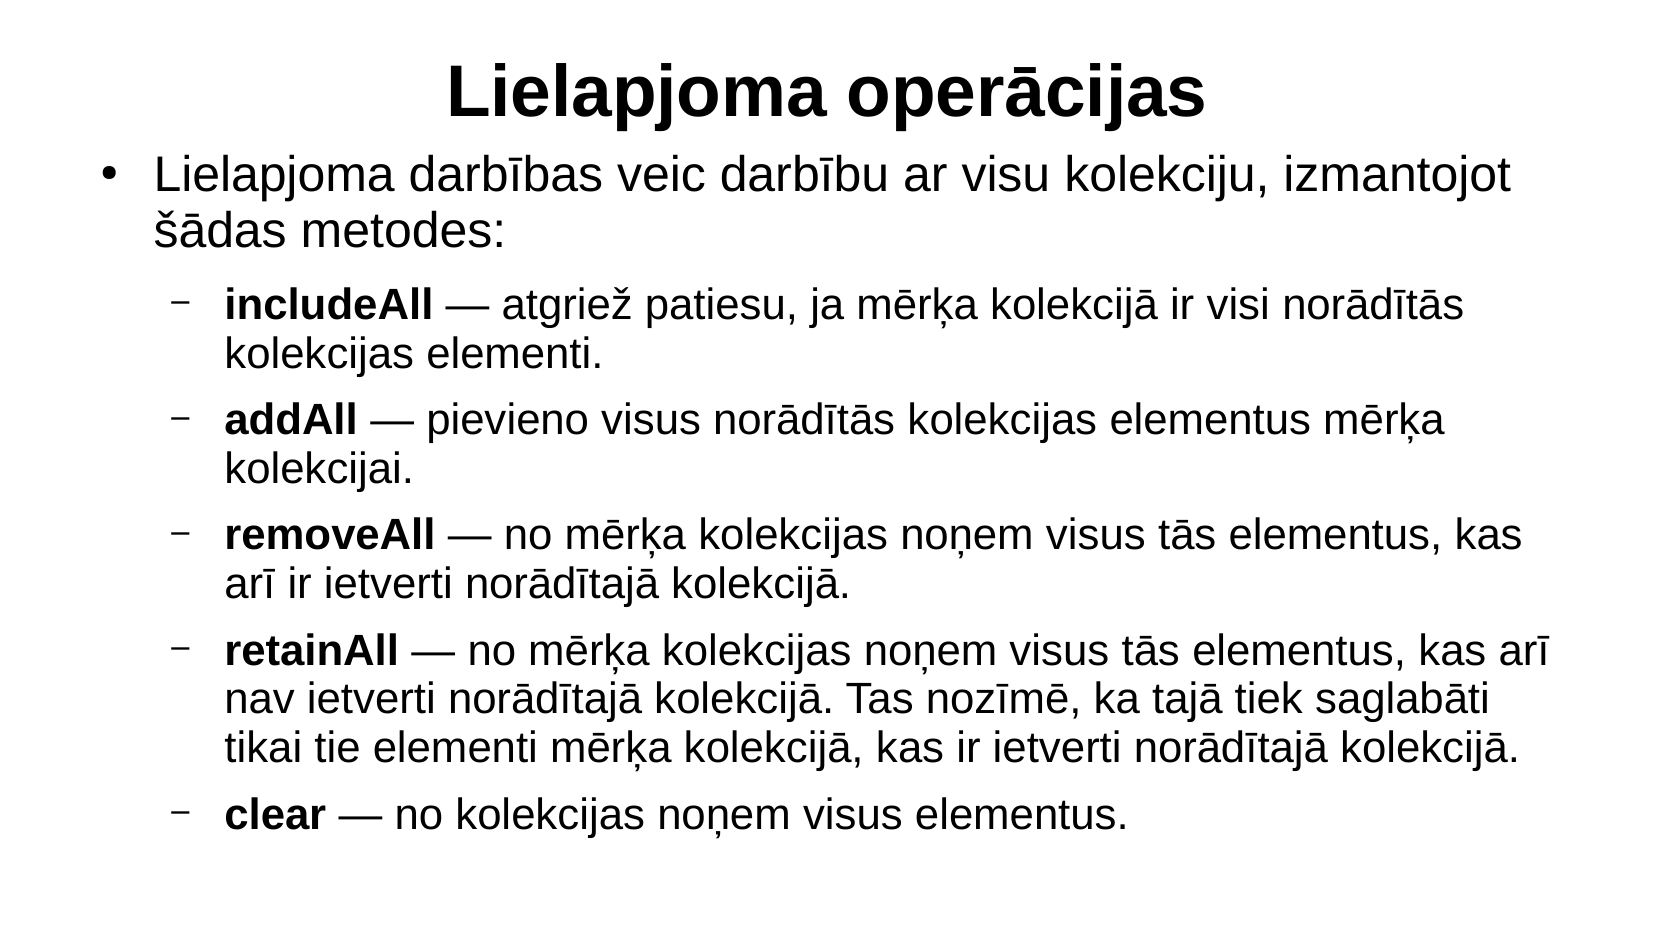

# Lielapjoma operācijas
Lielapjoma darbības veic darbību ar visu kolekciju, izmantojot šādas metodes:
includeAll — atgriež patiesu, ja mērķa kolekcijā ir visi norādītās kolekcijas elementi.
addAll — pievieno visus norādītās kolekcijas elementus mērķa kolekcijai.
removeAll — no mērķa kolekcijas noņem visus tās elementus, kas arī ir ietverti norādītajā kolekcijā.
retainAll — no mērķa kolekcijas noņem visus tās elementus, kas arī nav ietverti norādītajā kolekcijā. Tas nozīmē, ka tajā tiek saglabāti tikai tie elementi mērķa kolekcijā, kas ir ietverti norādītajā kolekcijā.
clear — no kolekcijas noņem visus elementus.